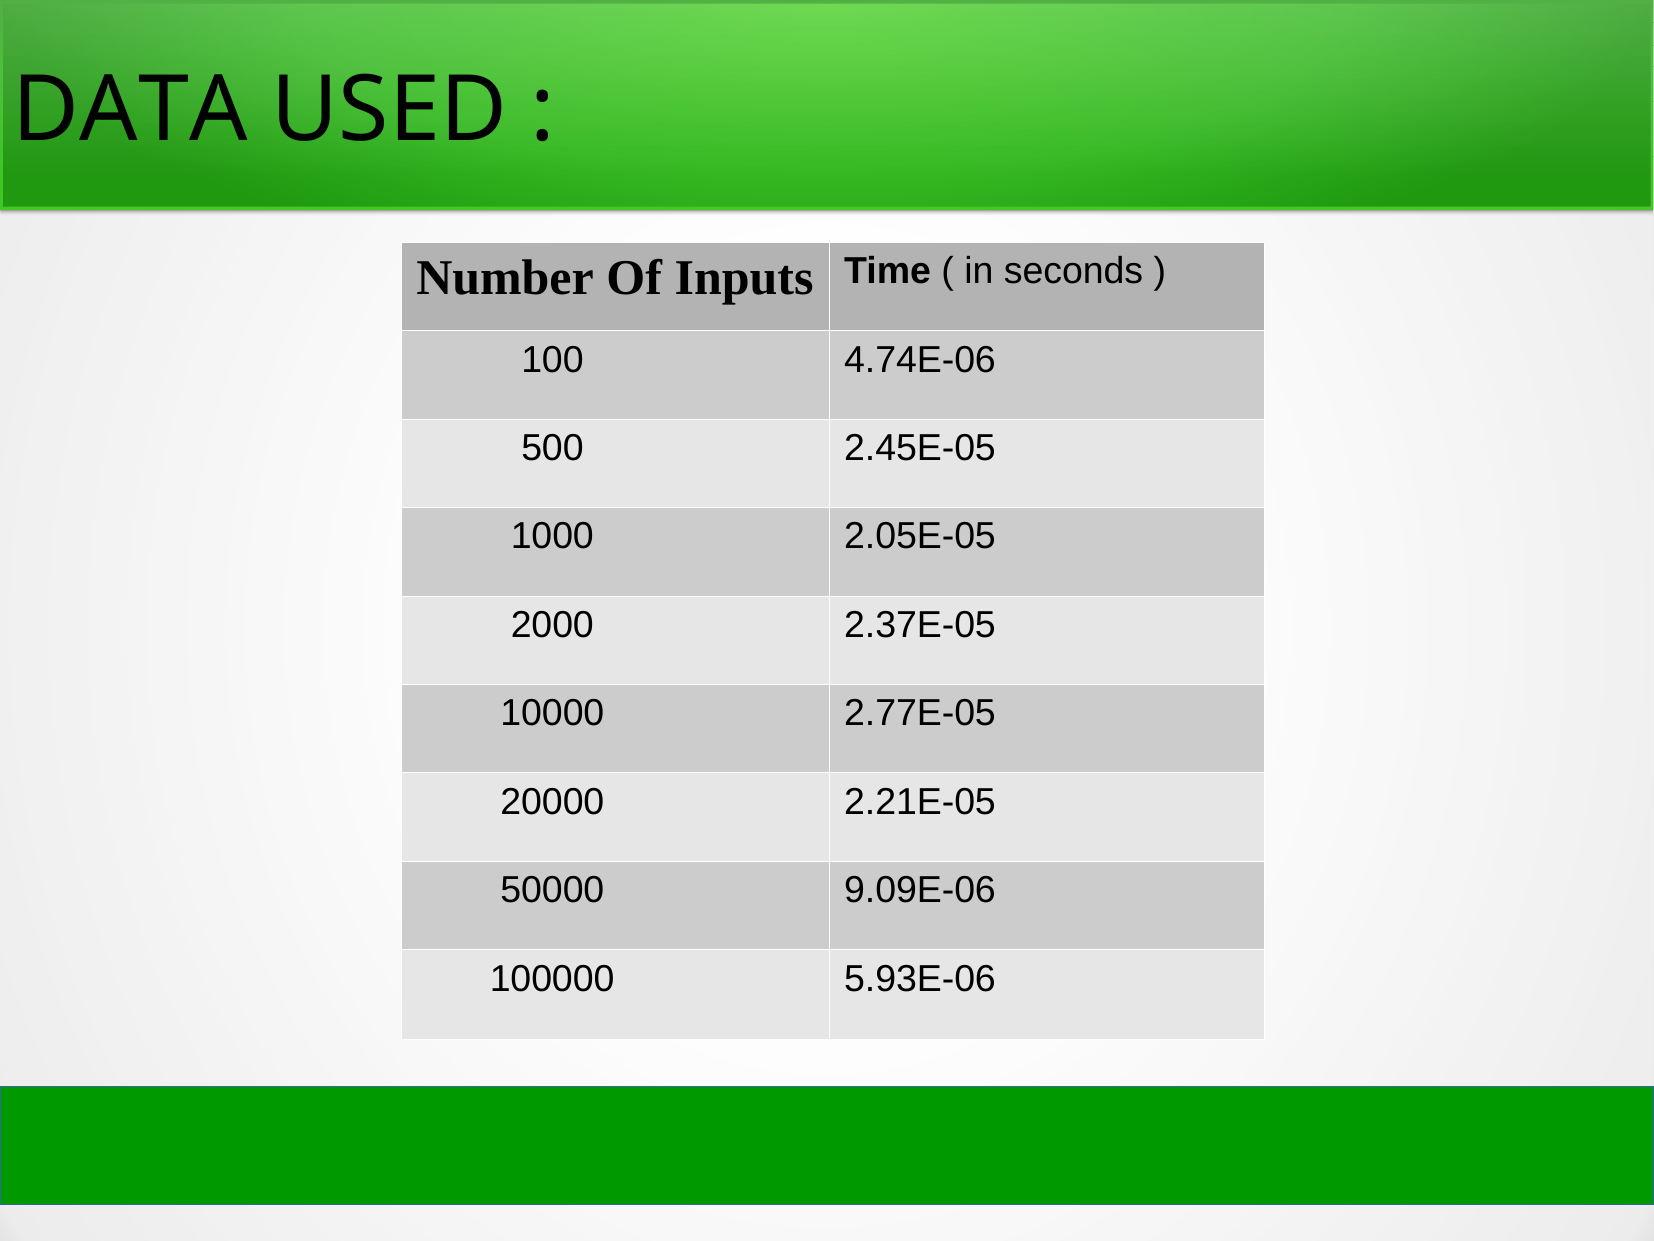

DATA USED :
| Number Of Inputs | Time ( in seconds ) |
| --- | --- |
| 100 | 4.74E-06 |
| 500 | 2.45E-05 |
| 1000 | 2.05E-05 |
| 2000 | 2.37E-05 |
| 10000 | 2.77E-05 |
| 20000 | 2.21E-05 |
| 50000 | 9.09E-06 |
| 100000 | 5.93E-06 |
12/26/03
AVL Trees - Lecture 8
39